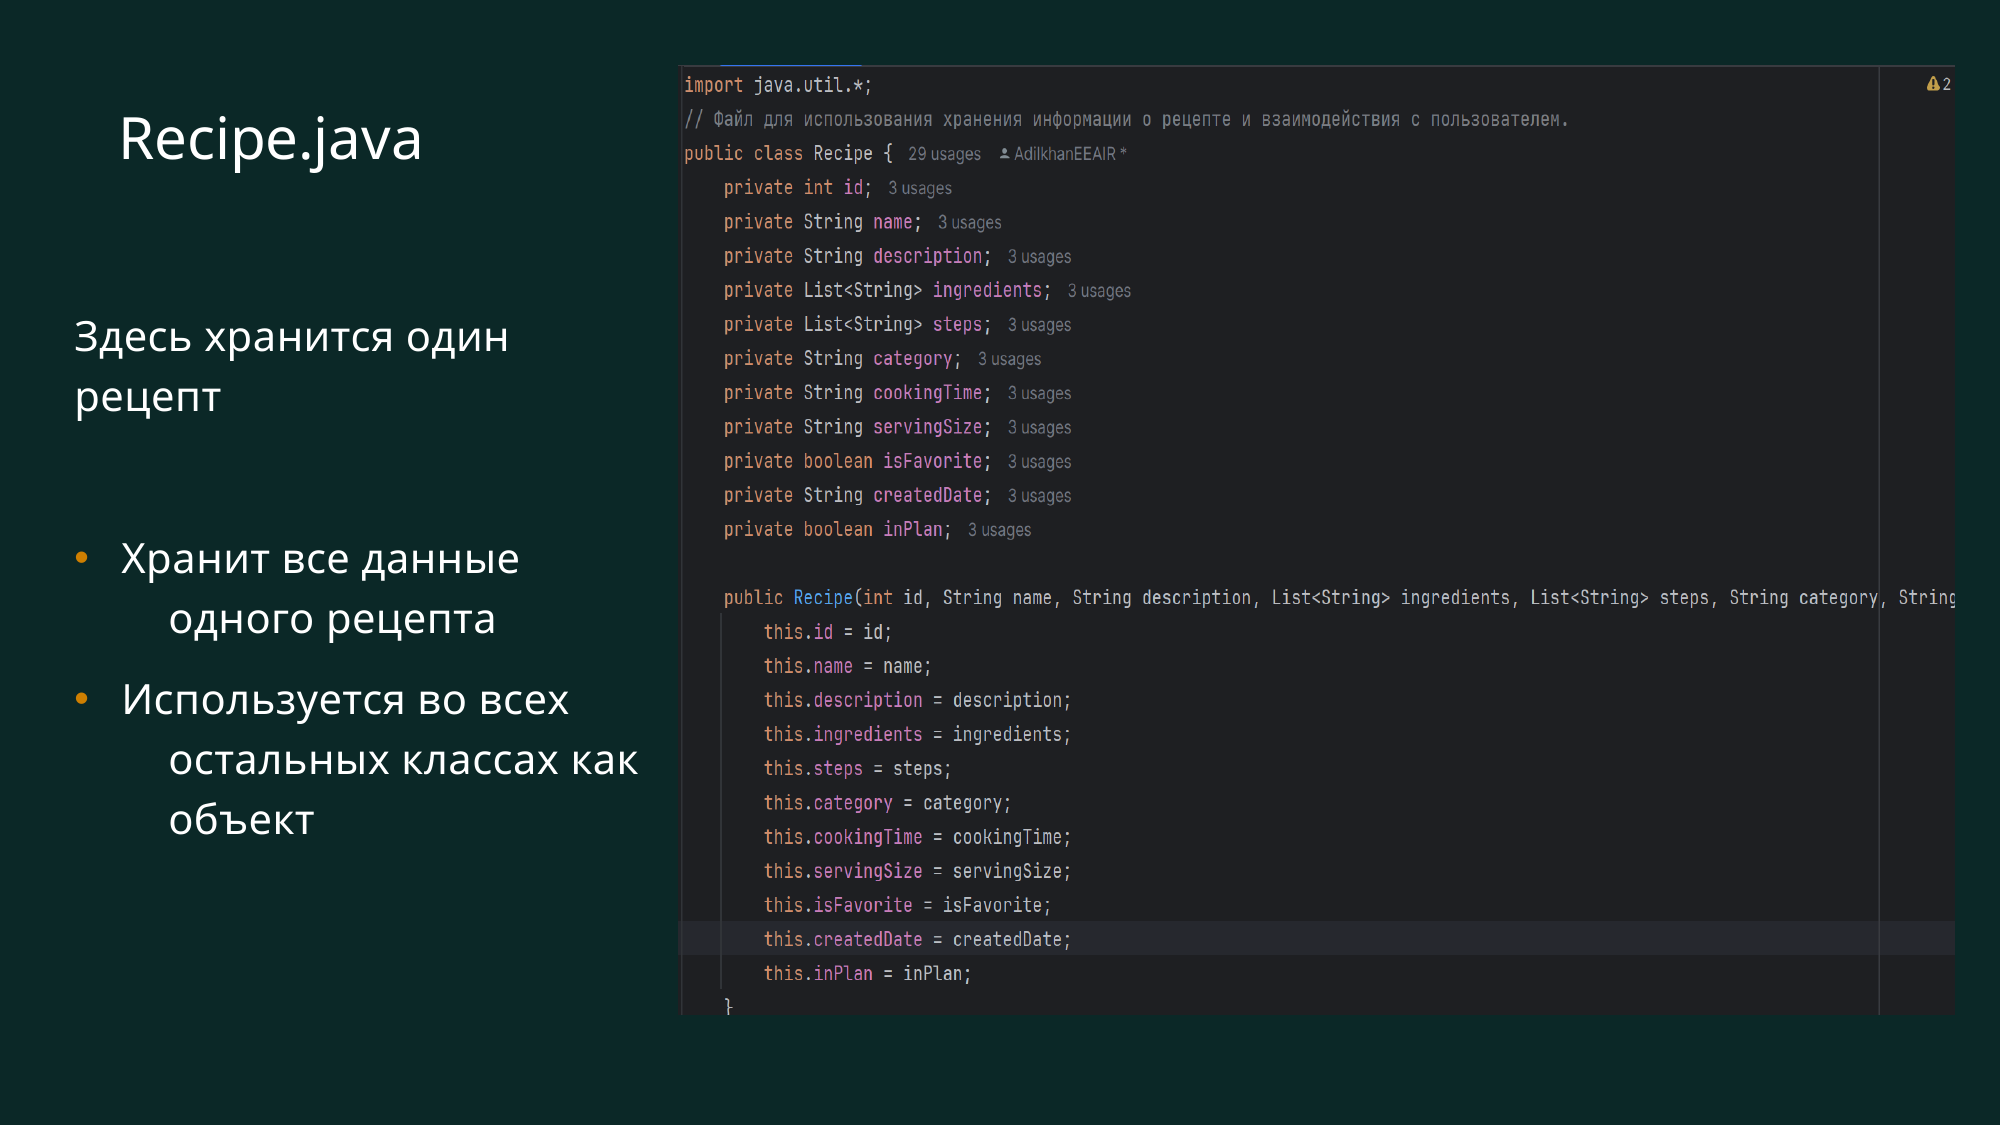

# Recipe.java
Здесь хранится один рецепт
Хранит все данные одного рецепта
Используется во всех остальных классах как объект